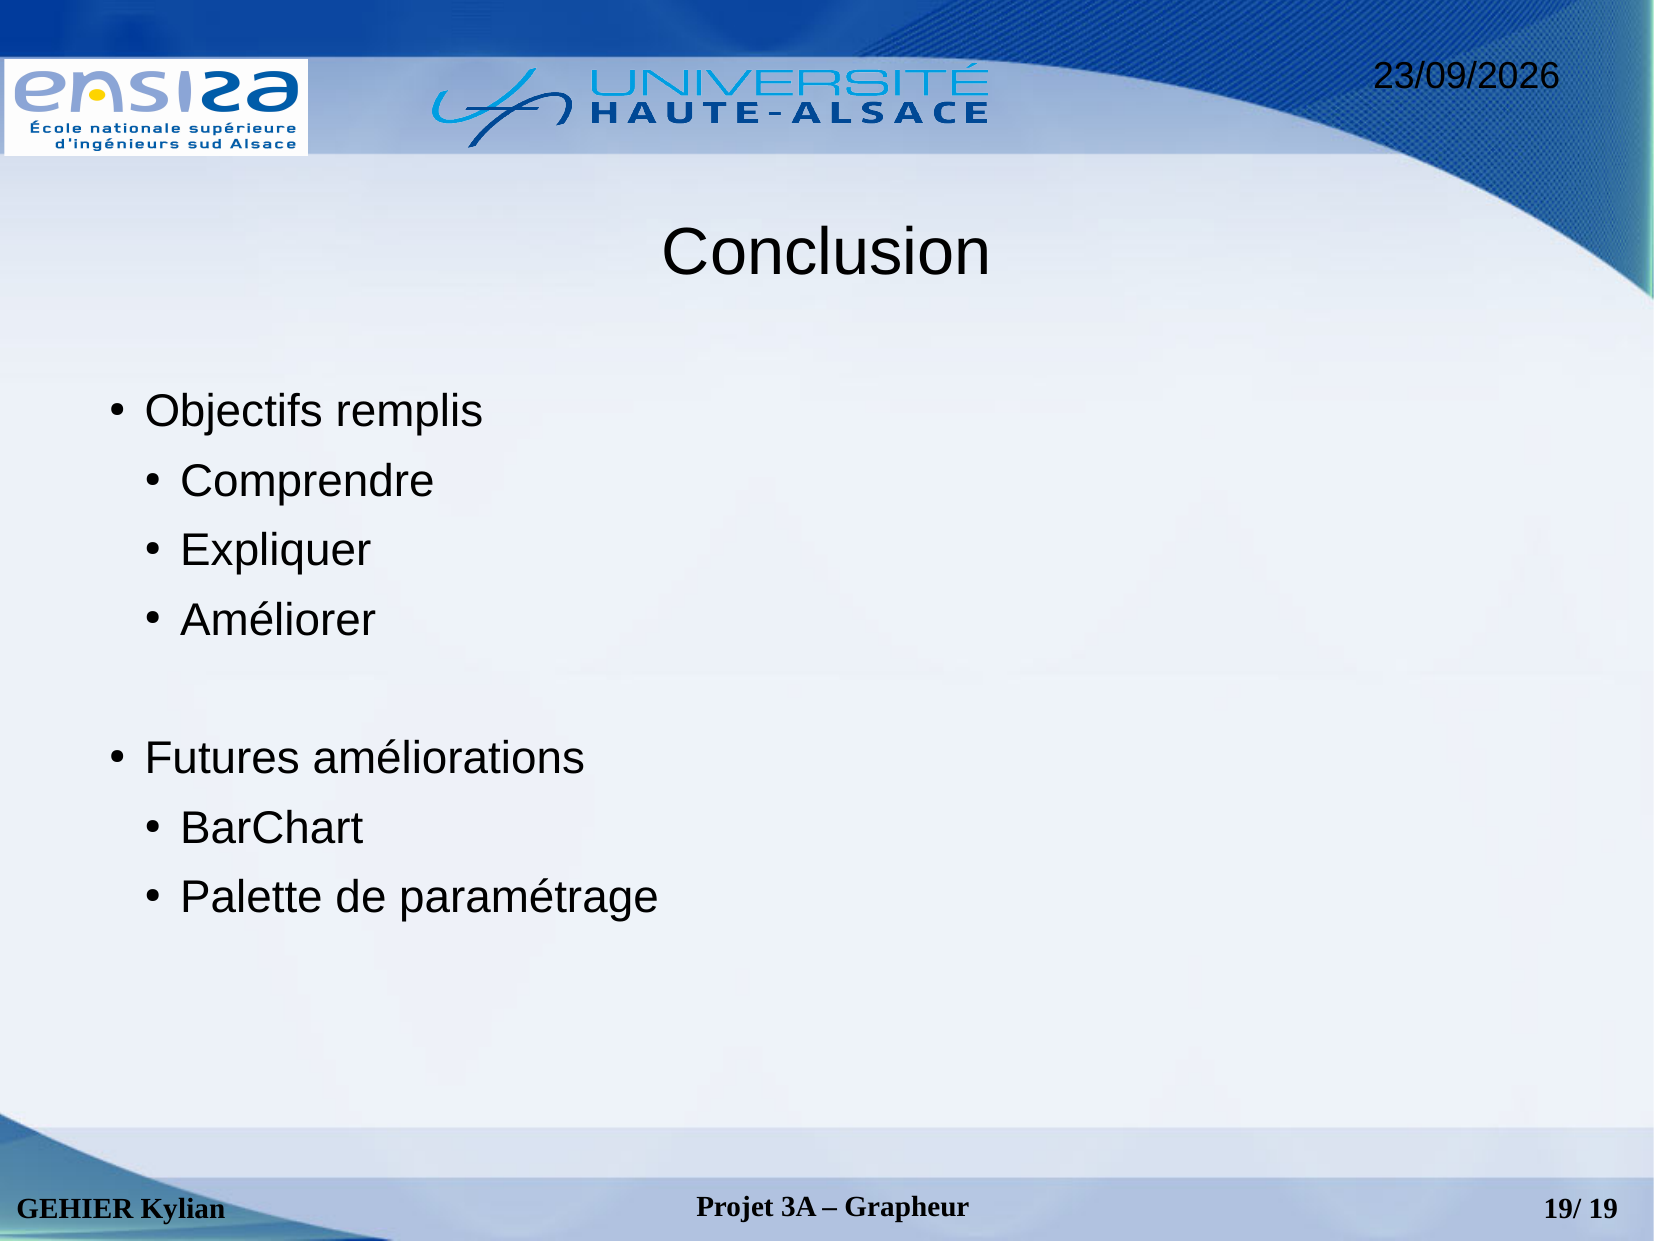

# Conclusion
Objectifs remplis
Comprendre
Expliquer
Améliorer
Futures améliorations
BarChart
Palette de paramétrage
19